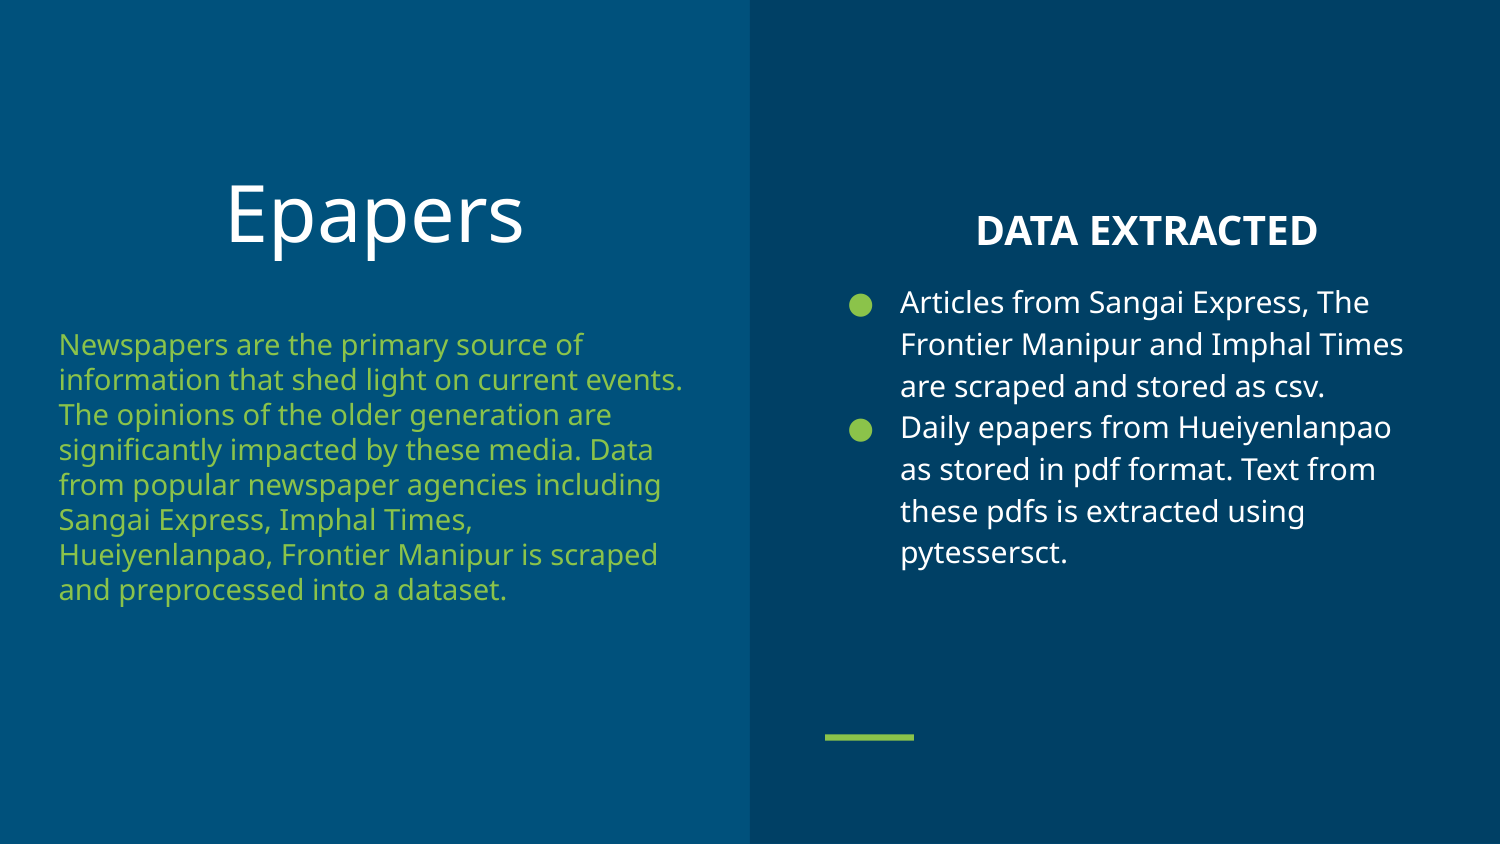

# Epapers
DATA EXTRACTED
Articles from Sangai Express, The Frontier Manipur and Imphal Times are scraped and stored as csv.
Daily epapers from Hueiyenlanpao as stored in pdf format. Text from these pdfs is extracted using pytessersct.
Newspapers are the primary source of information that shed light on current events. The opinions of the older generation are significantly impacted by these media. Data from popular newspaper agencies including Sangai Express, Imphal Times, Hueiyenlanpao, Frontier Manipur is scraped and preprocessed into a dataset.